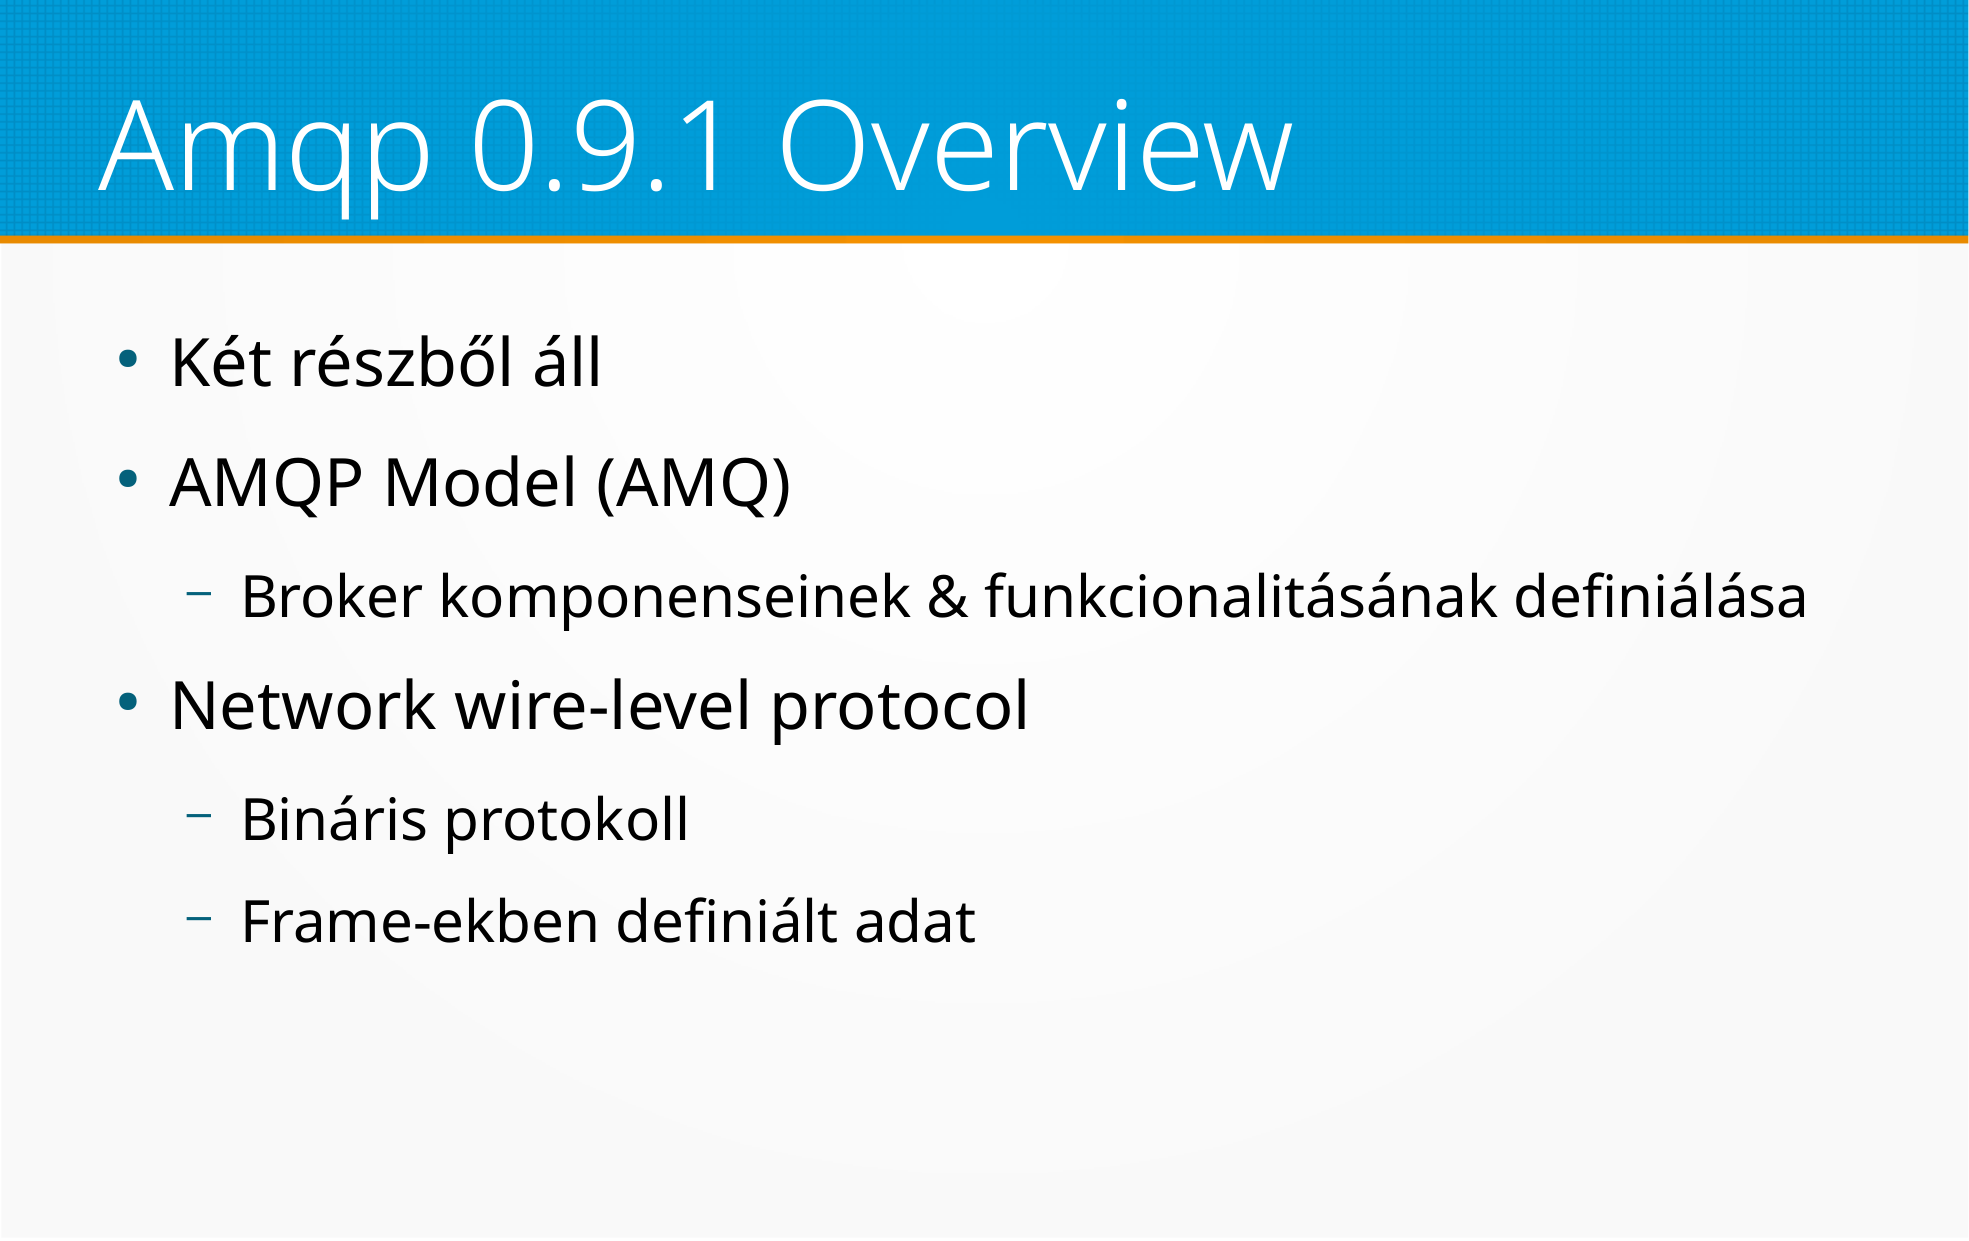

# Amqp 0.9.1 Overview
Két részből áll
AMQP Model (AMQ)
Broker komponenseinek & funkcionalitásának definiálása
Network wire-level protocol
Bináris protokoll
Frame-ekben definiált adat